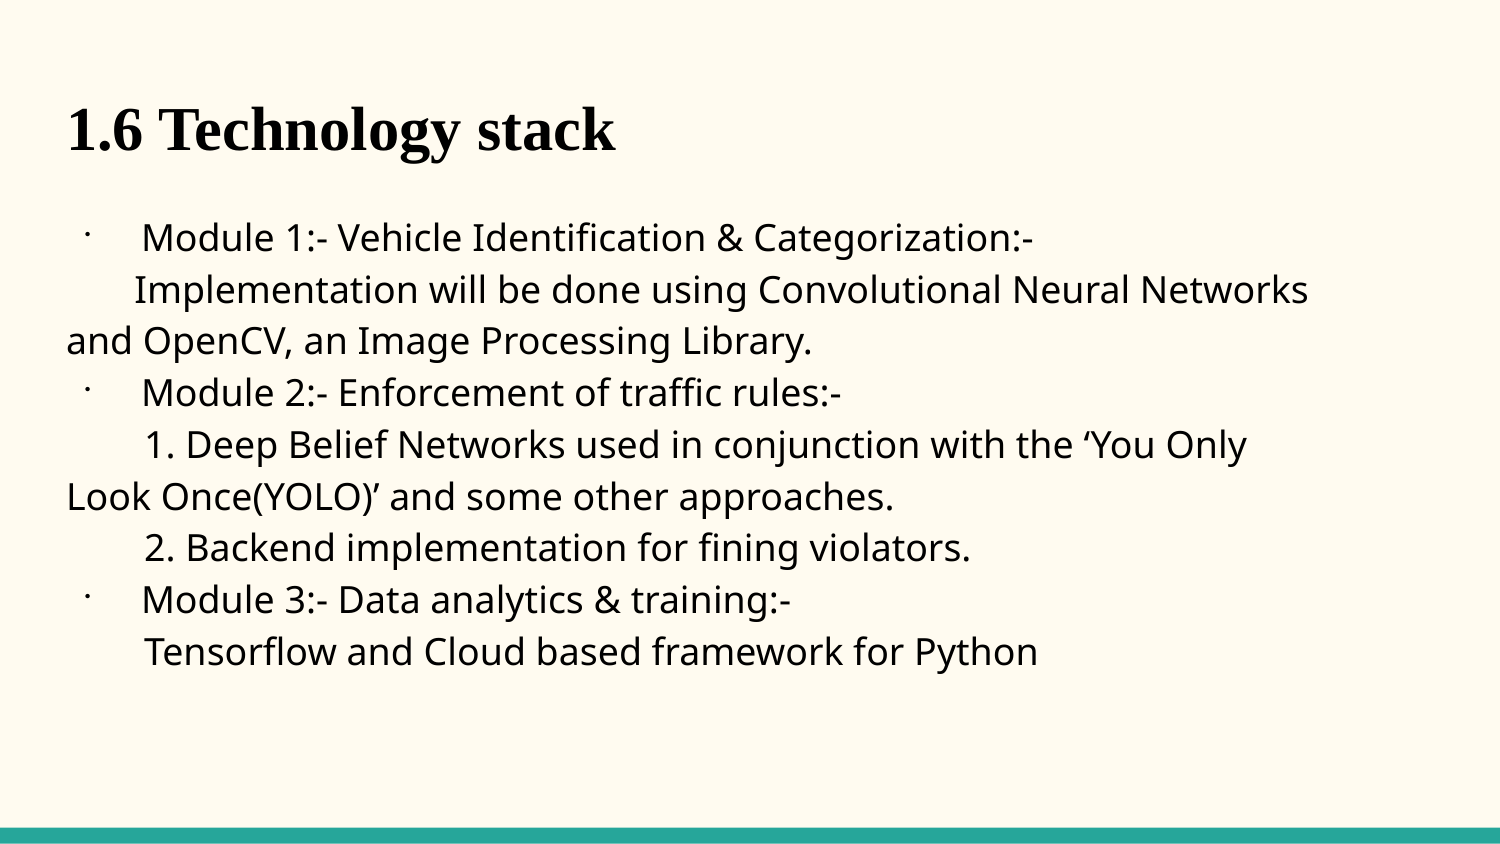

# 1.6 Technology stack
Module 1:- Vehicle Identification & Categorization:-
 Implementation will be done using Convolutional Neural Networks and OpenCV, an Image Processing Library.
Module 2:- Enforcement of traffic rules:-
 1. Deep Belief Networks used in conjunction with the ‘You Only Look Once(YOLO)’ and some other approaches.
 2. Backend implementation for fining violators.
Module 3:- Data analytics & training:-
 Tensorflow and Cloud based framework for Python